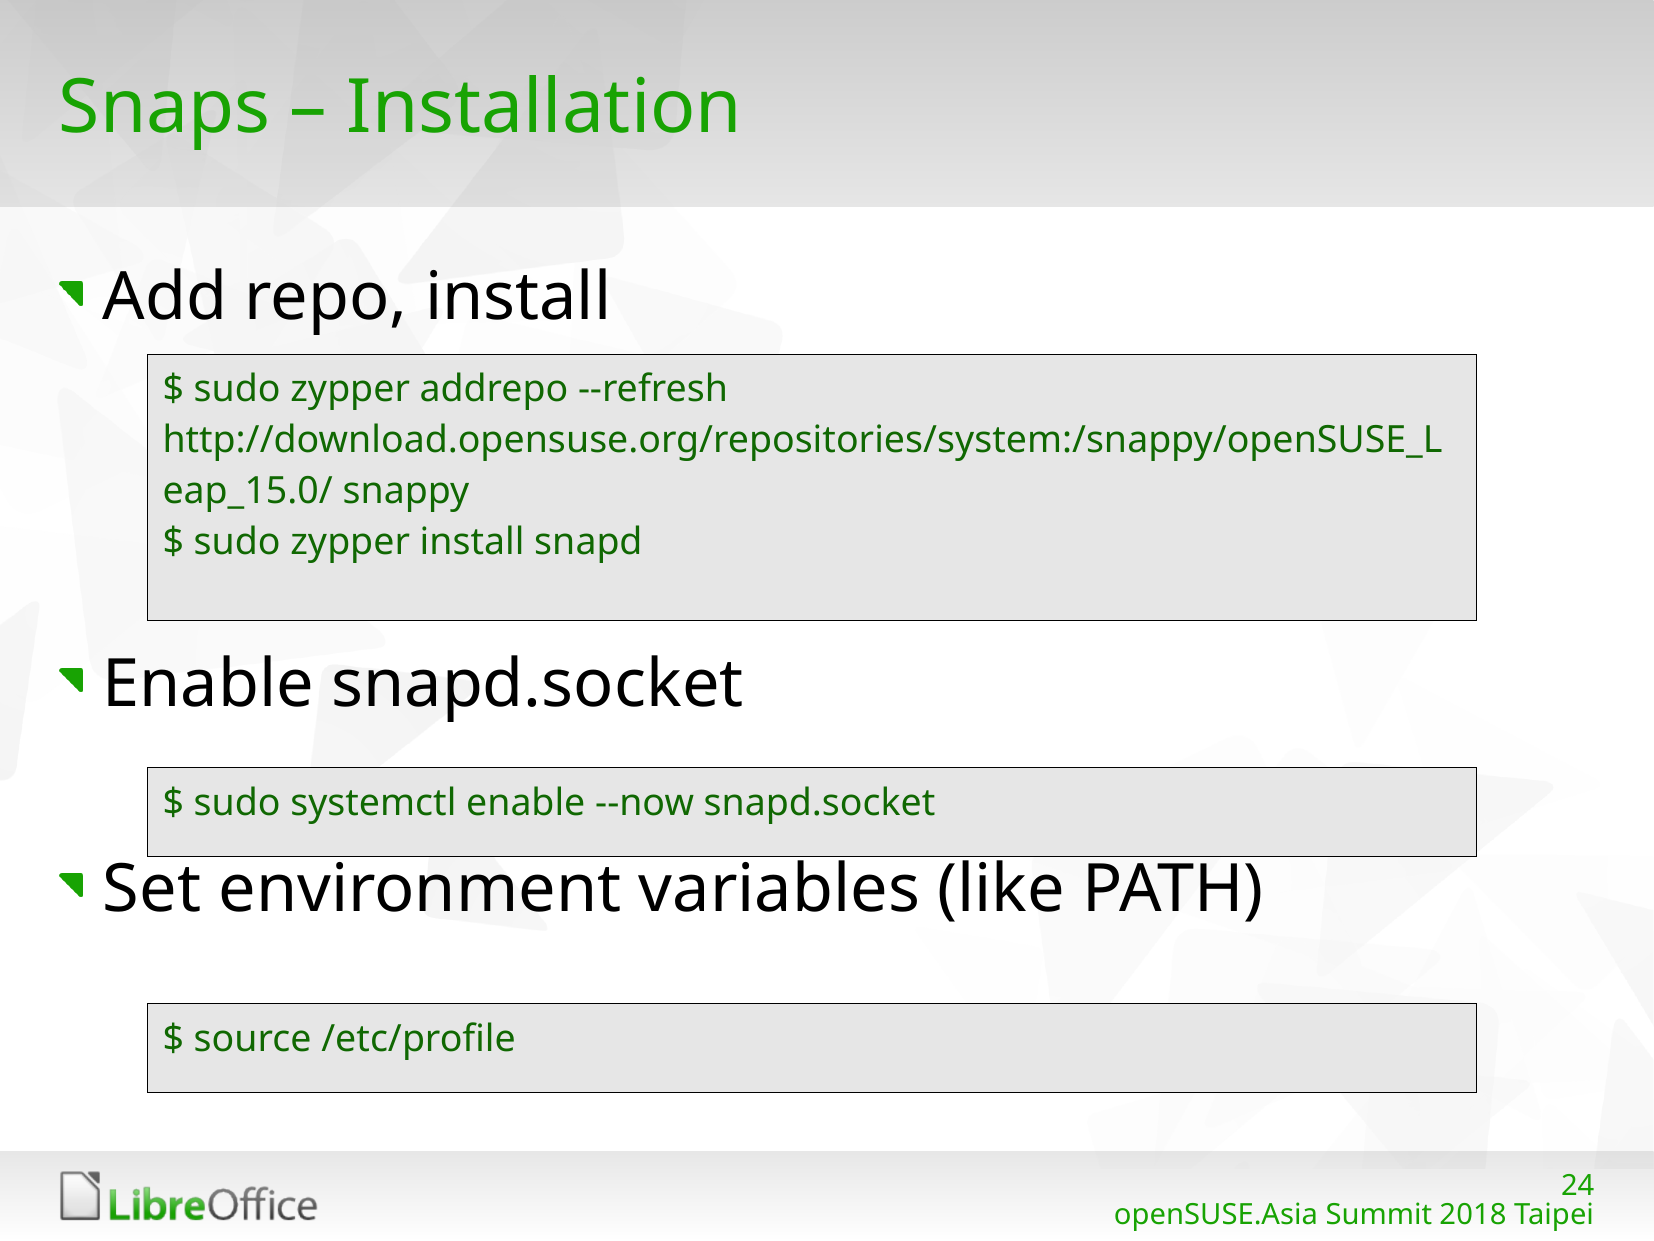

# Snaps – Installation
Add repo, install
Enable snapd.socket
Set environment variables (like PATH)
$ sudo zypper addrepo --refresh http://download.opensuse.org/repositories/system:/snappy/openSUSE_Leap_15.0/ snappy
$ sudo zypper install snapd
$ sudo systemctl enable --now snapd.socket
$ source /etc/profile
24
openSUSE.Asia Summit 2018 Taipei